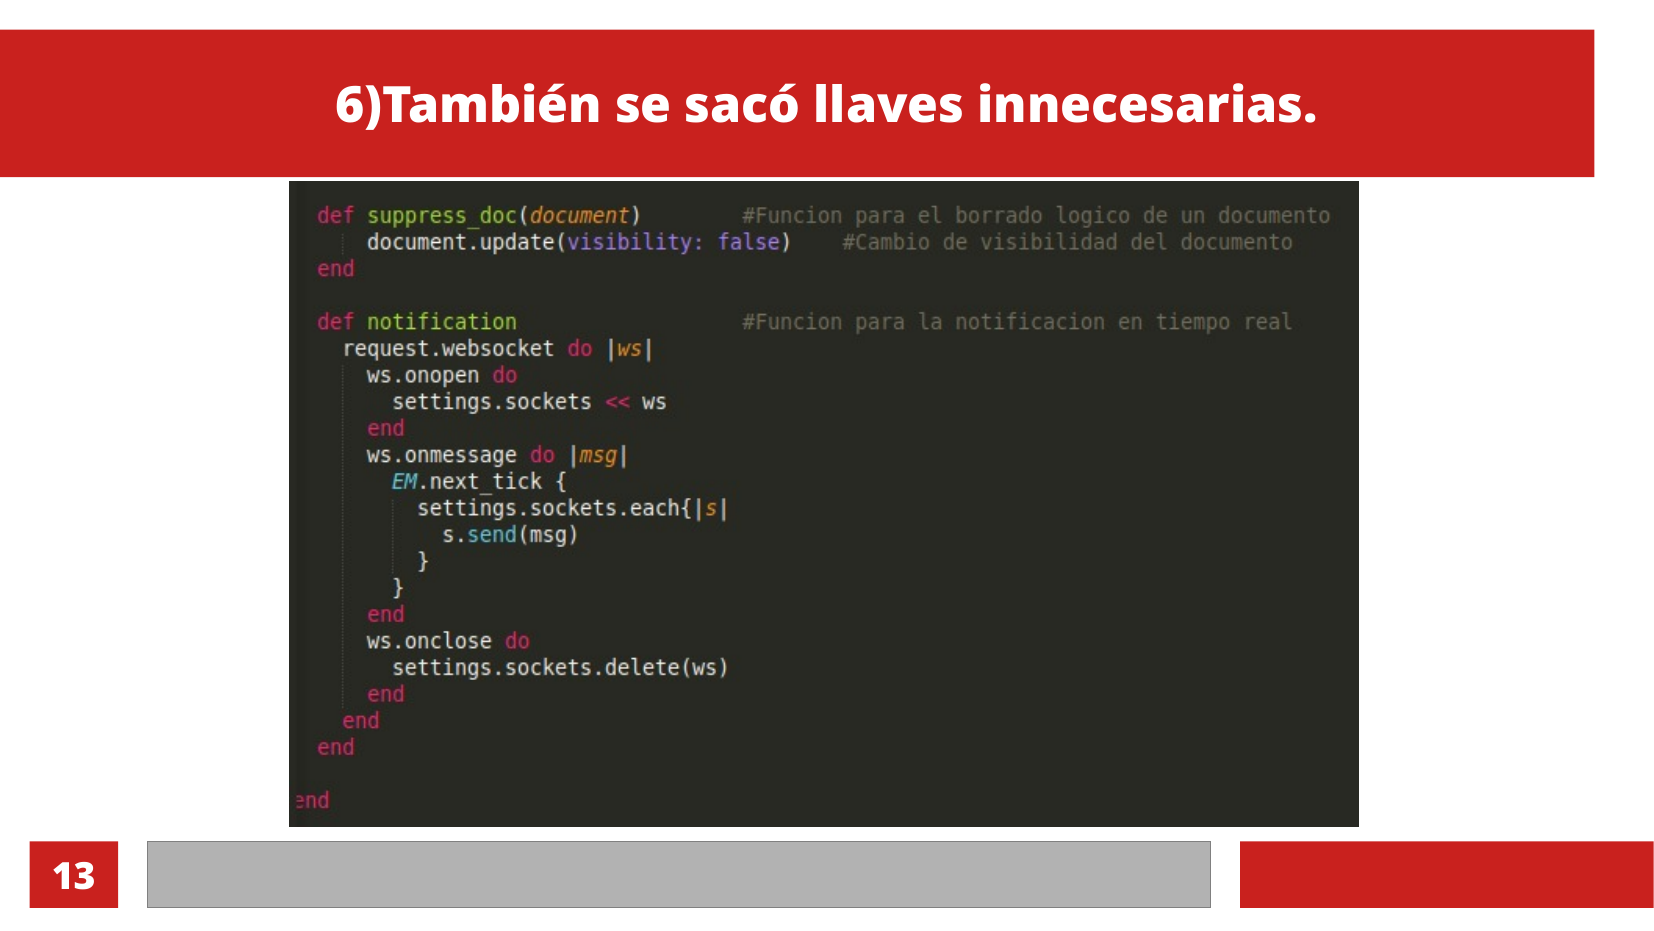

# 6)También se sacó llaves innecesarias.
13